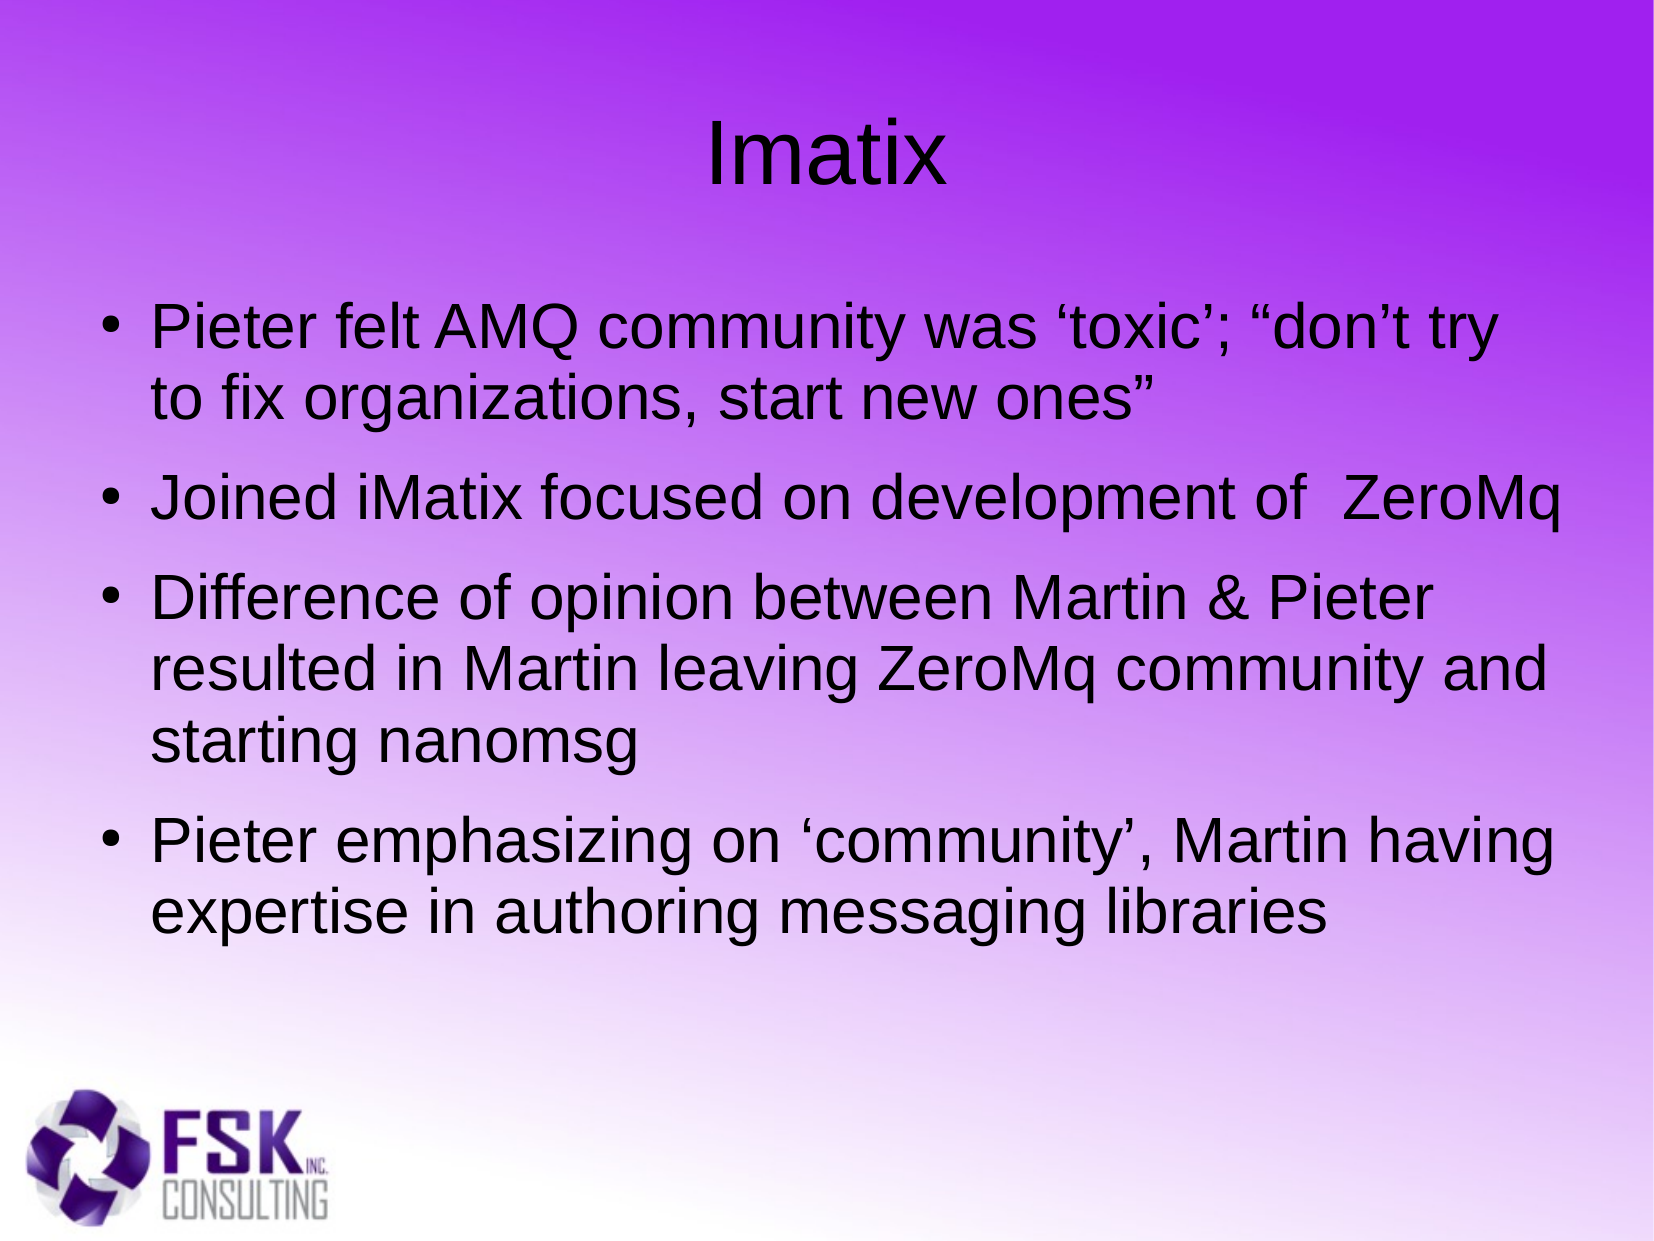

# Imatix
Pieter felt AMQ community was ‘toxic’; “don’t try to fix organizations, start new ones”
Joined iMatix focused on development of ZeroMq
Difference of opinion between Martin & Pieter resulted in Martin leaving ZeroMq community and starting nanomsg
Pieter emphasizing on ‘community’, Martin having expertise in authoring messaging libraries